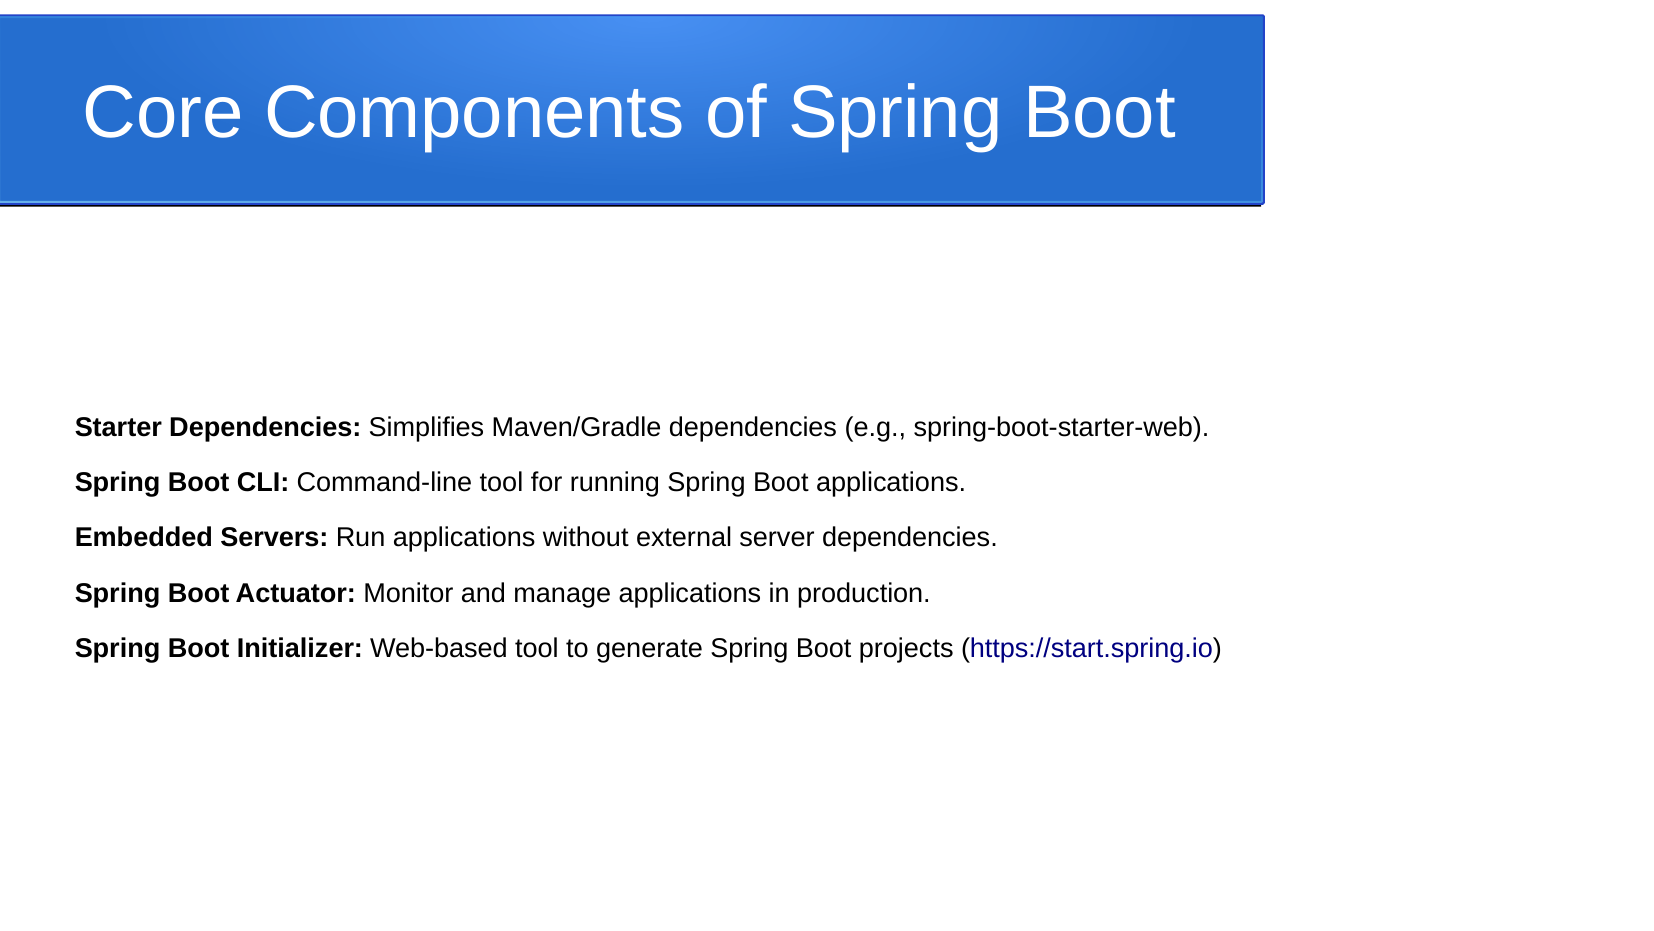

# Core Components of Spring Boot
Starter Dependencies: Simplifies Maven/Gradle dependencies (e.g., spring-boot-starter-web).
Spring Boot CLI: Command-line tool for running Spring Boot applications.
Embedded Servers: Run applications without external server dependencies.
Spring Boot Actuator: Monitor and manage applications in production.
Spring Boot Initializer: Web-based tool to generate Spring Boot projects (https://start.spring.io)